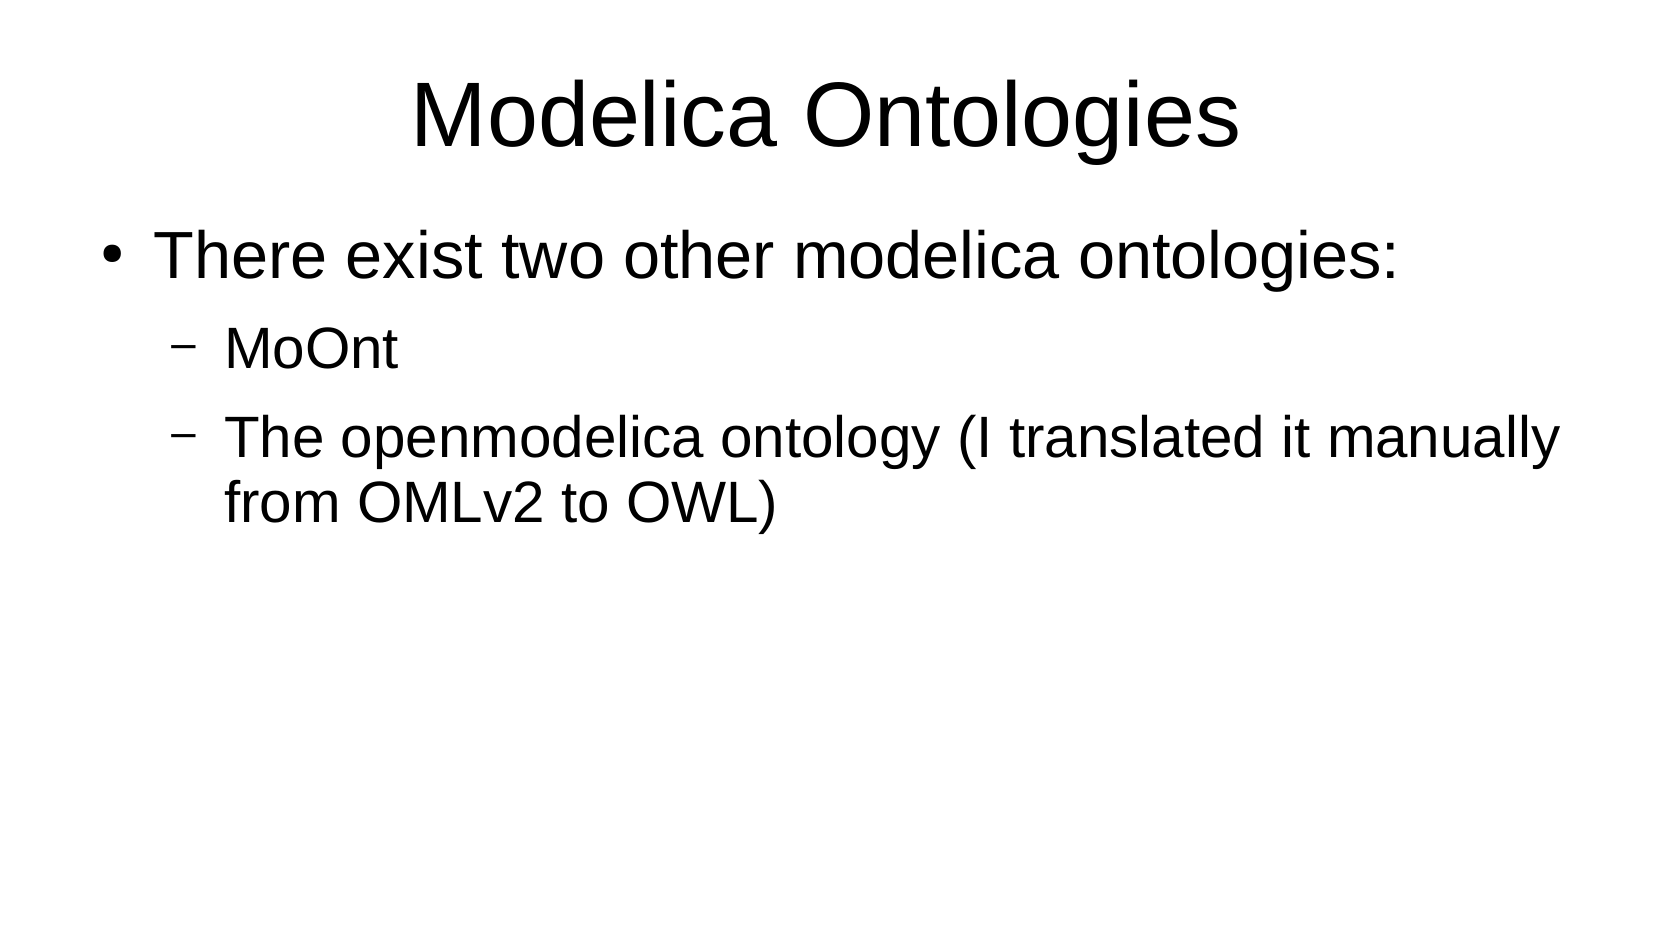

# Modelica Ontologies
There exist two other modelica ontologies:
MoOnt
The openmodelica ontology (I translated it manually from OMLv2 to OWL)